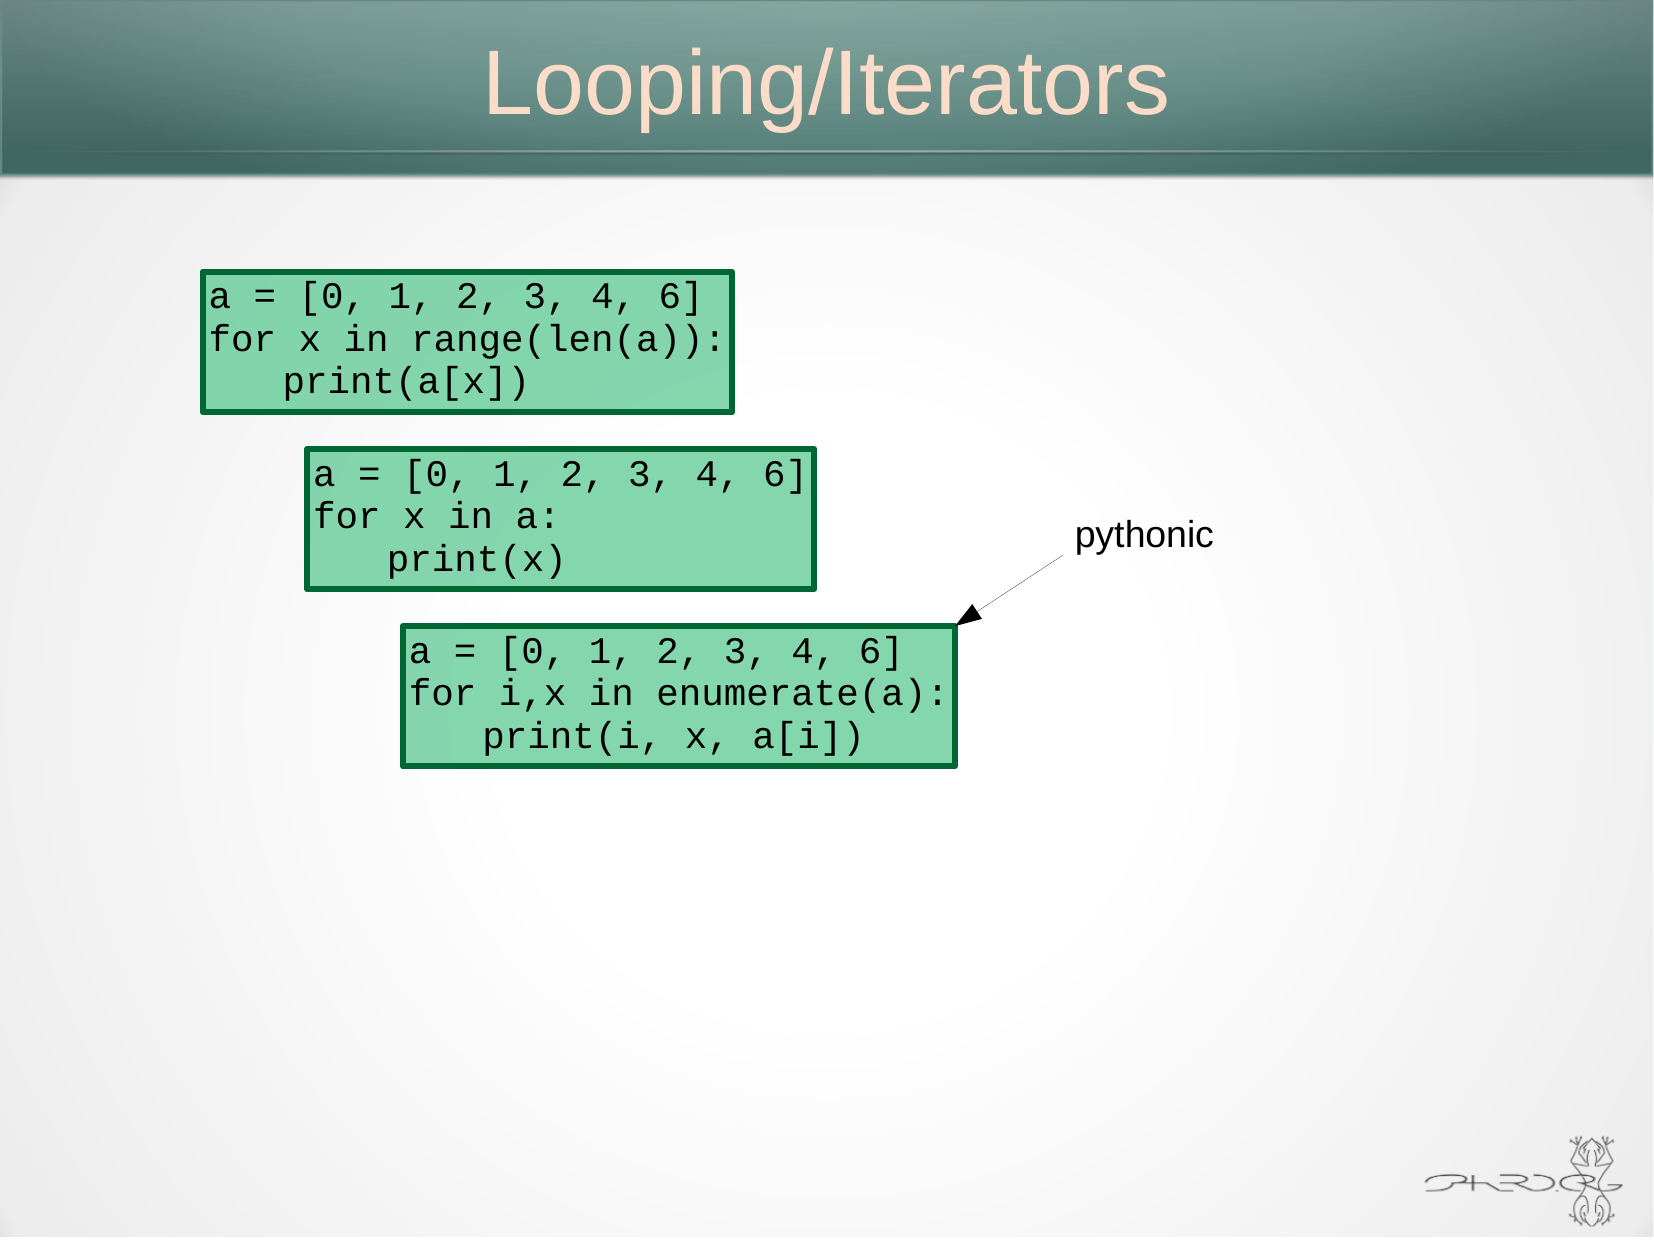

# Looping/Iterators
a = [0, 1, 2, 3, 4, 6]
for x in range(len(a)):
	print(a[x])
a = [0, 1, 2, 3, 4, 6]
for x in a:
	print(x)
pythonic
a = [0, 1, 2, 3, 4, 6]
for i,x in enumerate(a):
	print(i, x, a[i])